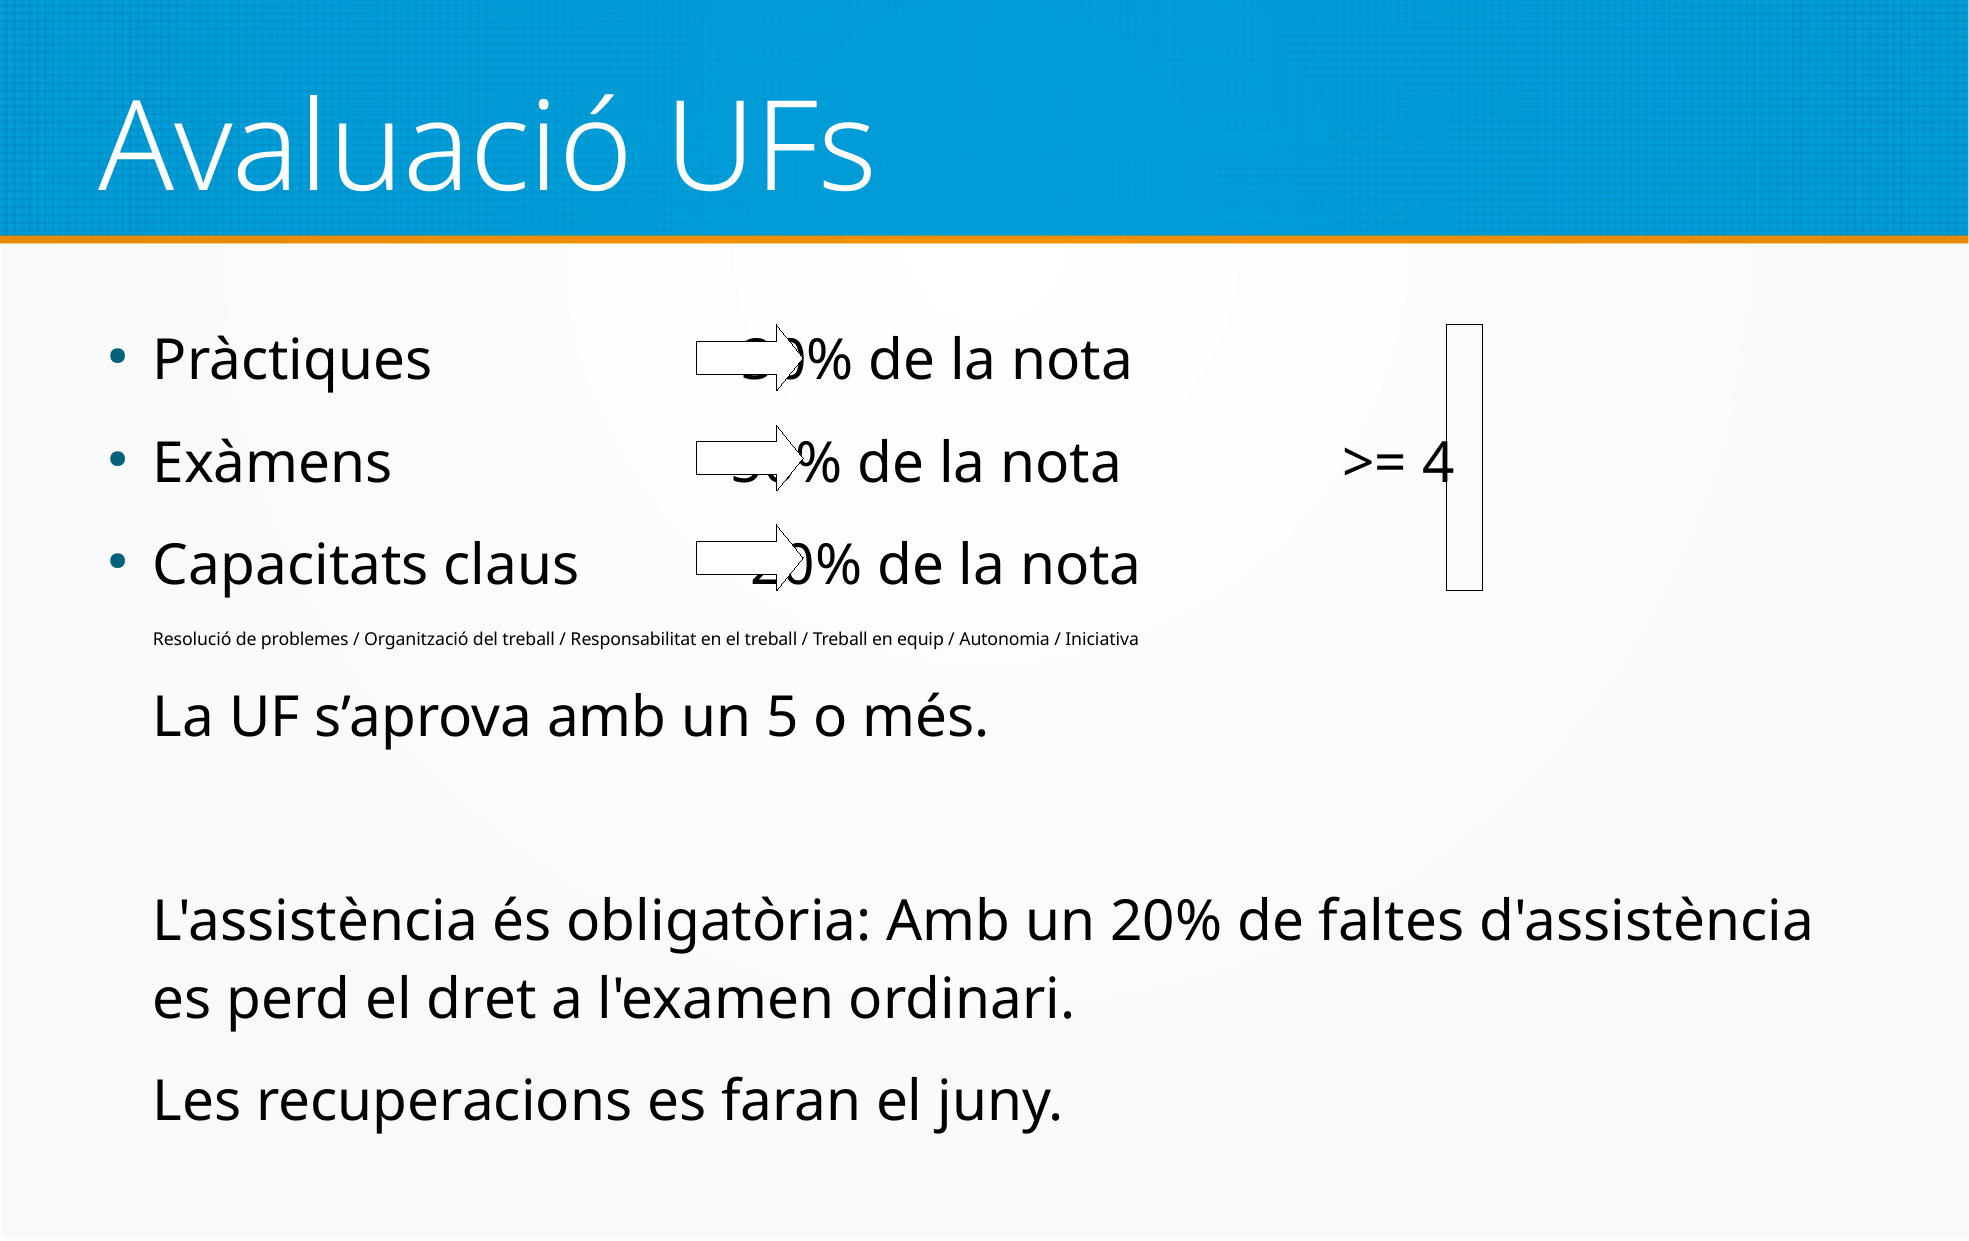

# Avaluació UFs
Pràctiques 30% de la nota
Exàmens 50% de la nota >= 4
Capacitats claus 20% de la nota
Resolució de problemes / Organització del treball / Responsabilitat en el treball / Treball en equip / Autonomia / Iniciativa
La UF s’aprova amb un 5 o més.
L'assistència és obligatòria: Amb un 20% de faltes d'assistència es perd el dret a l'examen ordinari.
Les recuperacions es faran el juny.